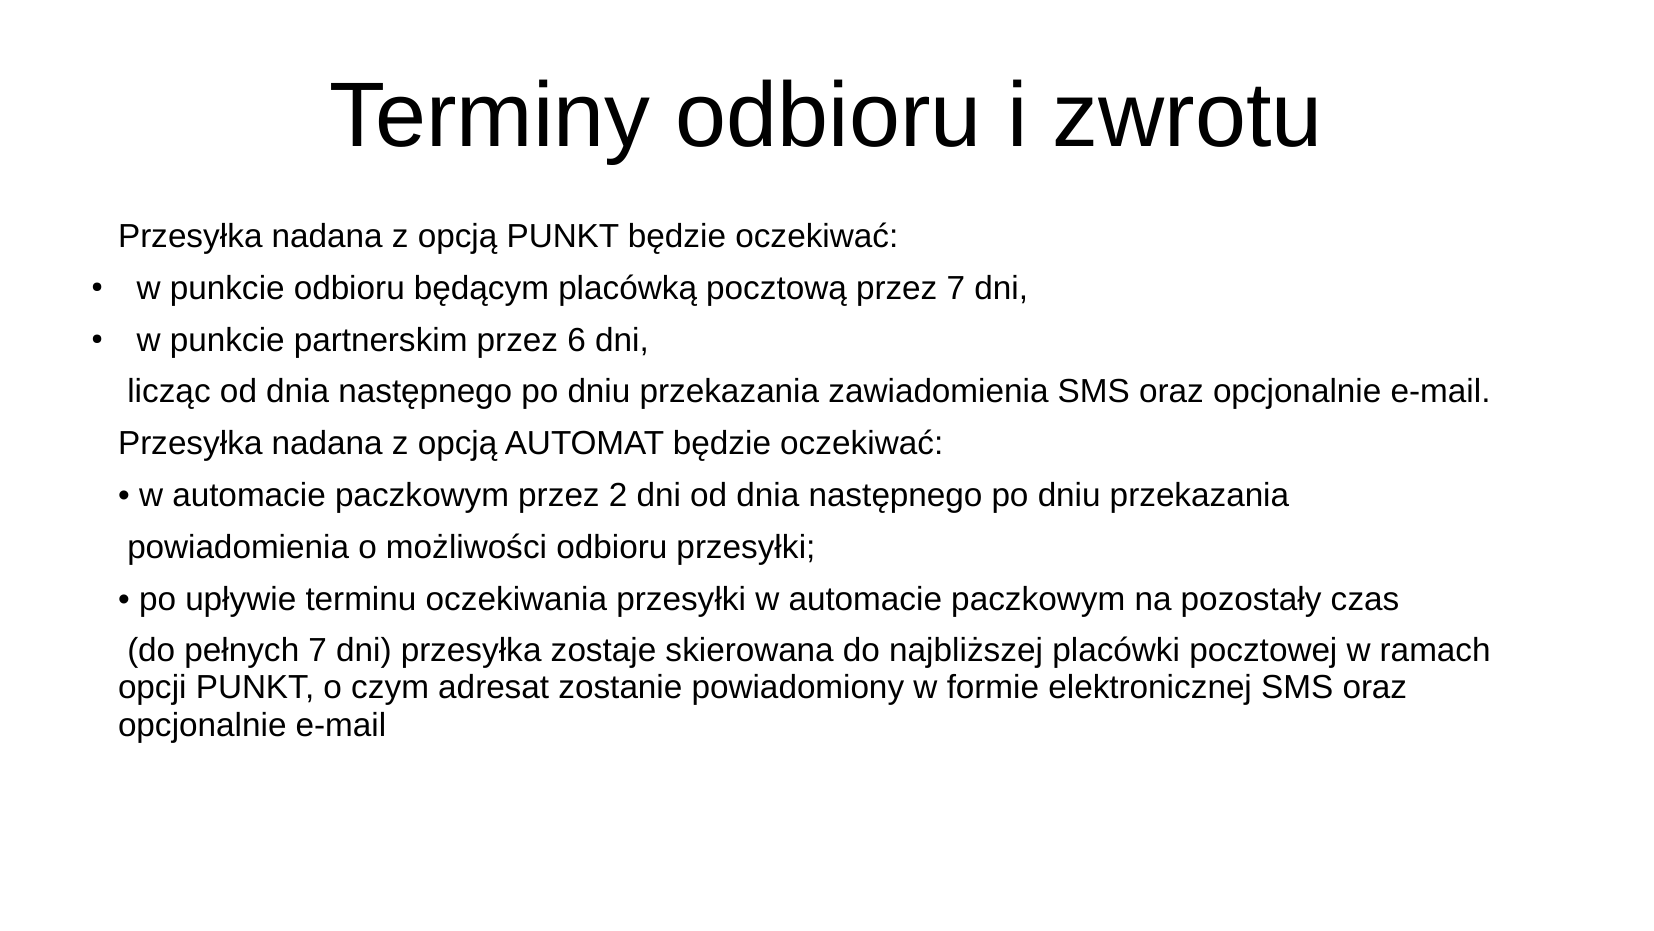

# Terminy odbioru i zwrotu
Przesyłka nadana z opcją PUNKT będzie oczekiwać:
 w punkcie odbioru będącym placówką pocztową przez 7 dni,
 w punkcie partnerskim przez 6 dni,
 licząc od dnia następnego po dniu przekazania zawiadomienia SMS oraz opcjonalnie e-mail.
Przesyłka nadana z opcją AUTOMAT będzie oczekiwać:
• w automacie paczkowym przez 2 dni od dnia następnego po dniu przekazania
 powiadomienia o możliwości odbioru przesyłki;
• po upływie terminu oczekiwania przesyłki w automacie paczkowym na pozostały czas
 (do pełnych 7 dni) przesyłka zostaje skierowana do najbliższej placówki pocztowej w ramach opcji PUNKT, o czym adresat zostanie powiadomiony w formie elektronicznej SMS oraz opcjonalnie e-mail